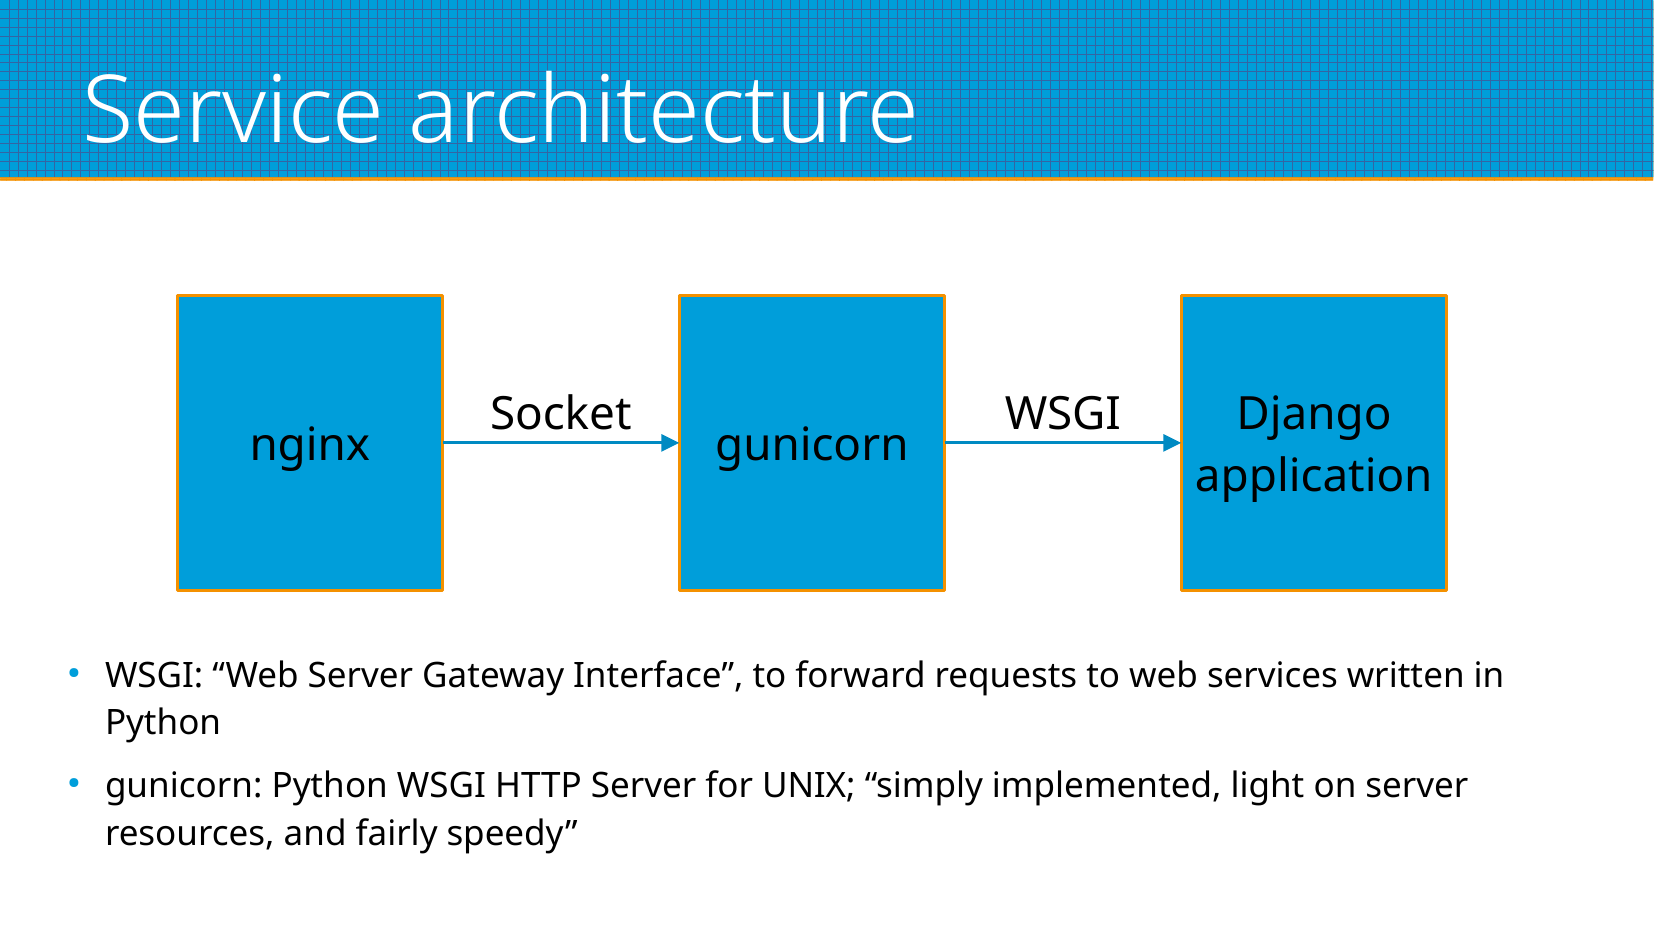

# Service architecture
nginx
gunicorn
Django
application
WSGI: “Web Server Gateway Interface”, to forward requests to web services written in Python
gunicorn: Python WSGI HTTP Server for UNIX; “simply implemented, light on server resources, and fairly speedy”